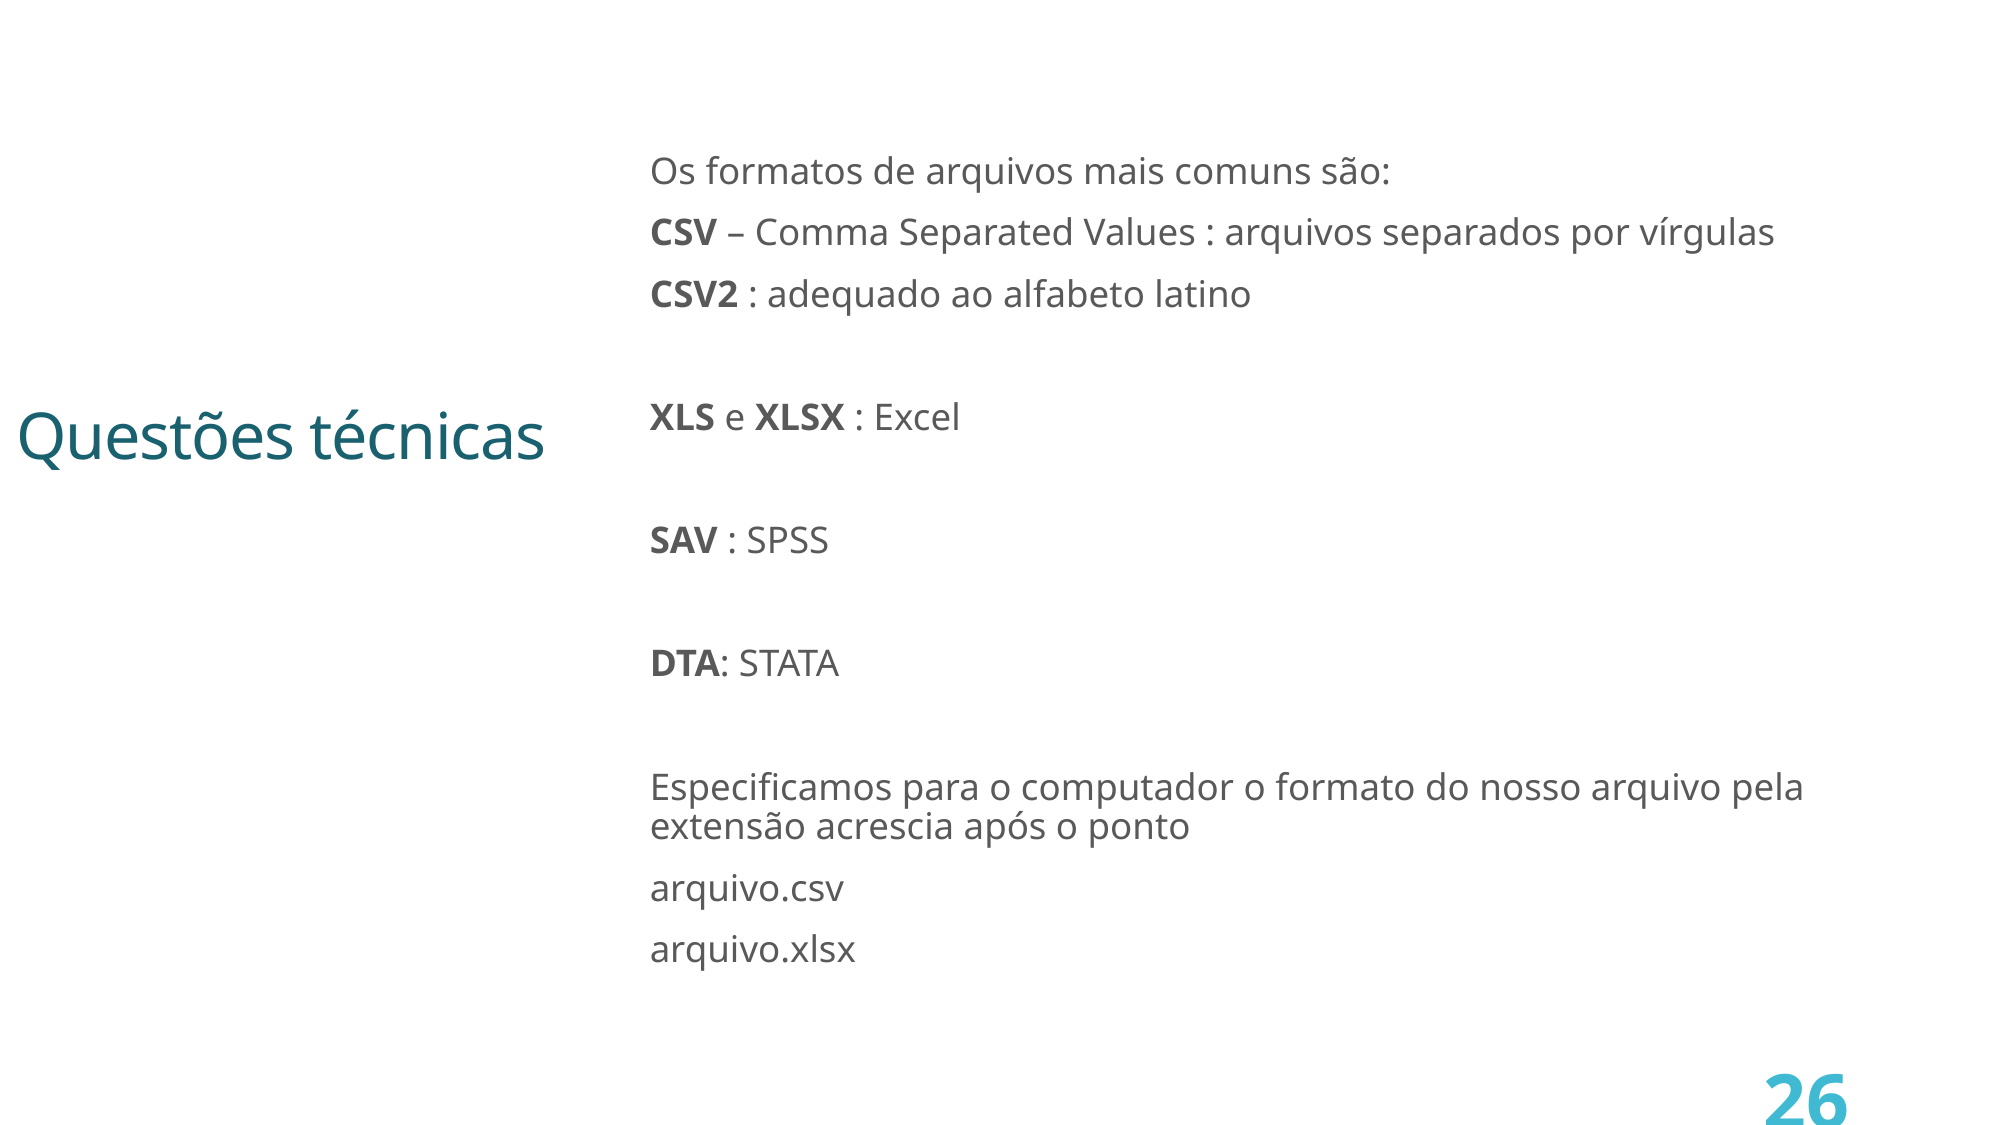

# Os formatos de arquivos mais comuns são:
CSV – Comma Separated Values : arquivos separados por vírgulas
CSV2 : adequado ao alfabeto latino
XLS e XLSX : Excel
SAV : SPSS
DTA: STATA
Especificamos para o computador o formato do nosso arquivo pela extensão acrescia após o ponto
arquivo.csv
arquivo.xlsx
Questões técnicas
Extensões